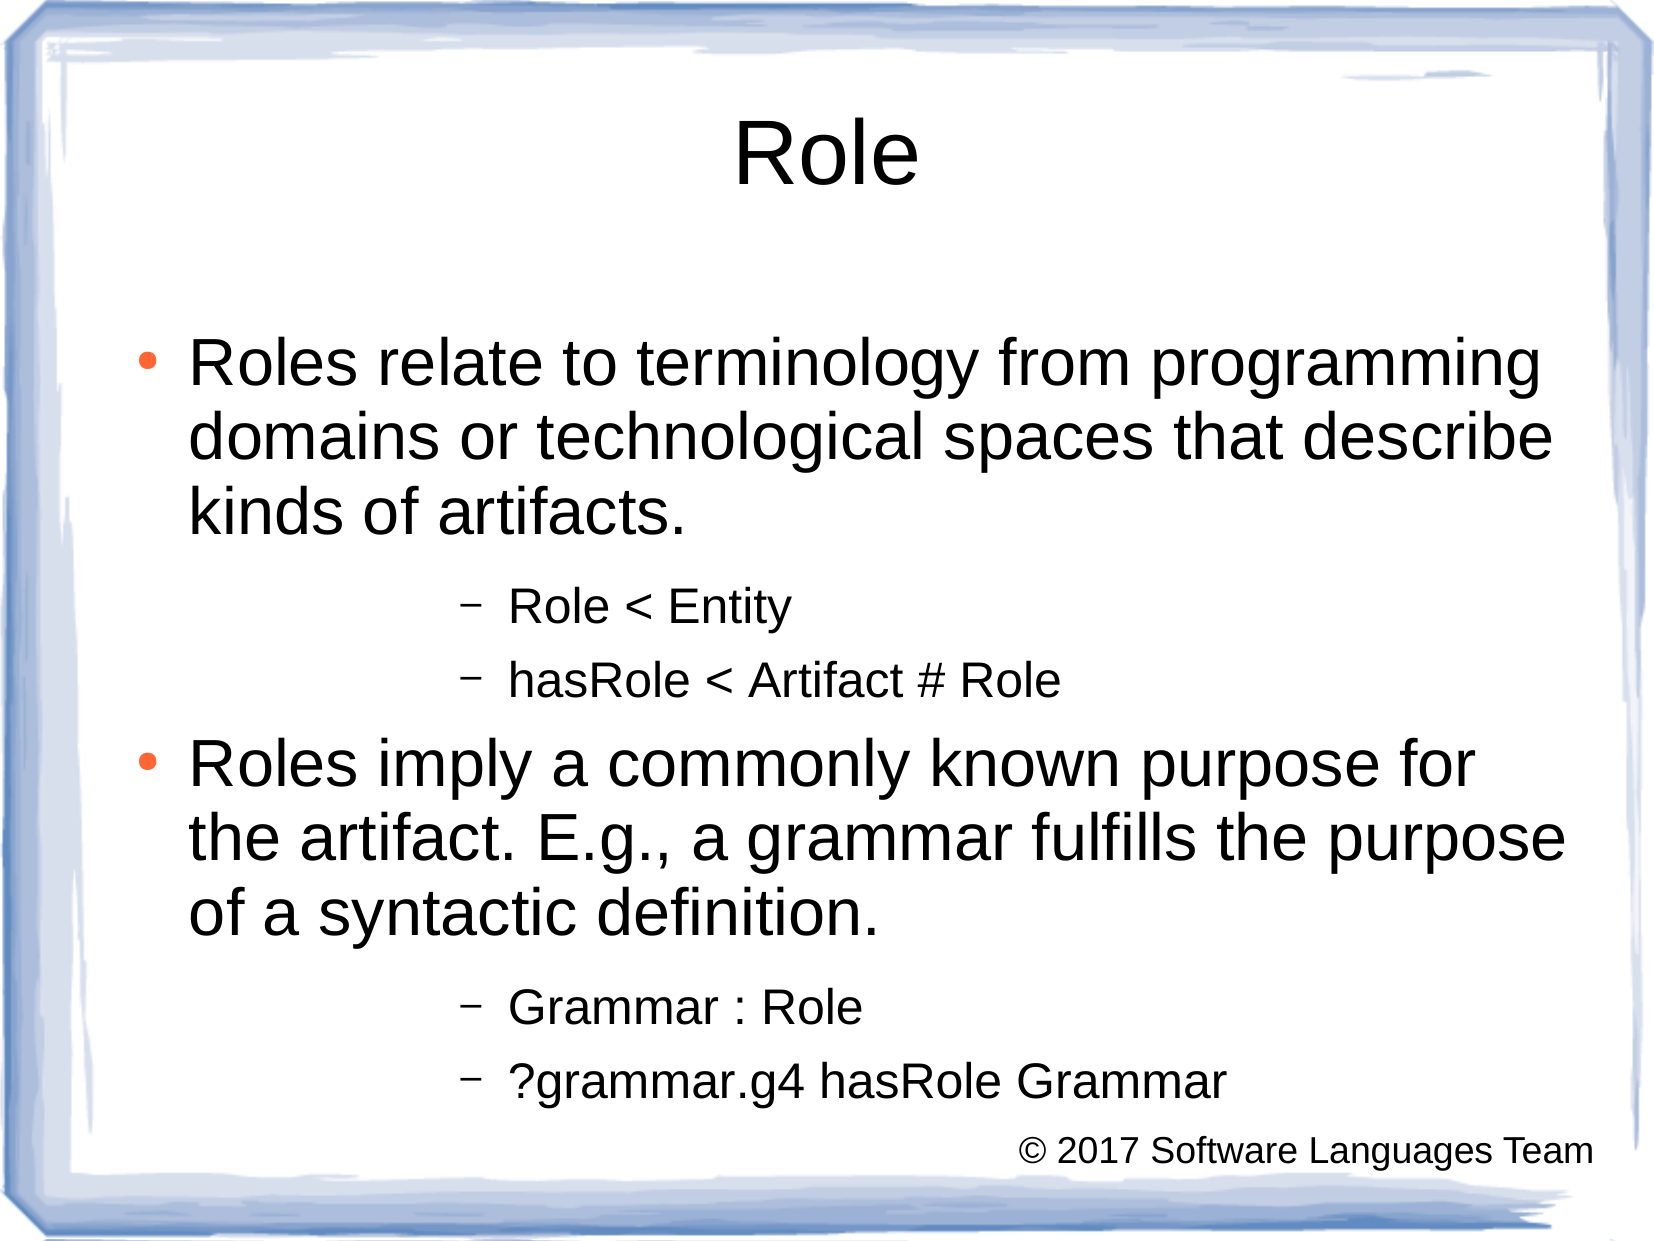

# Role
Roles relate to terminology from programming domains or technological spaces that describe kinds of artifacts.
Role < Entity
hasRole < Artifact # Role
Roles imply a commonly known purpose for the artifact. E.g., a grammar fulfills the purpose of a syntactic definition.
Grammar : Role
?grammar.g4 hasRole Grammar
© 2017 Software Languages Team